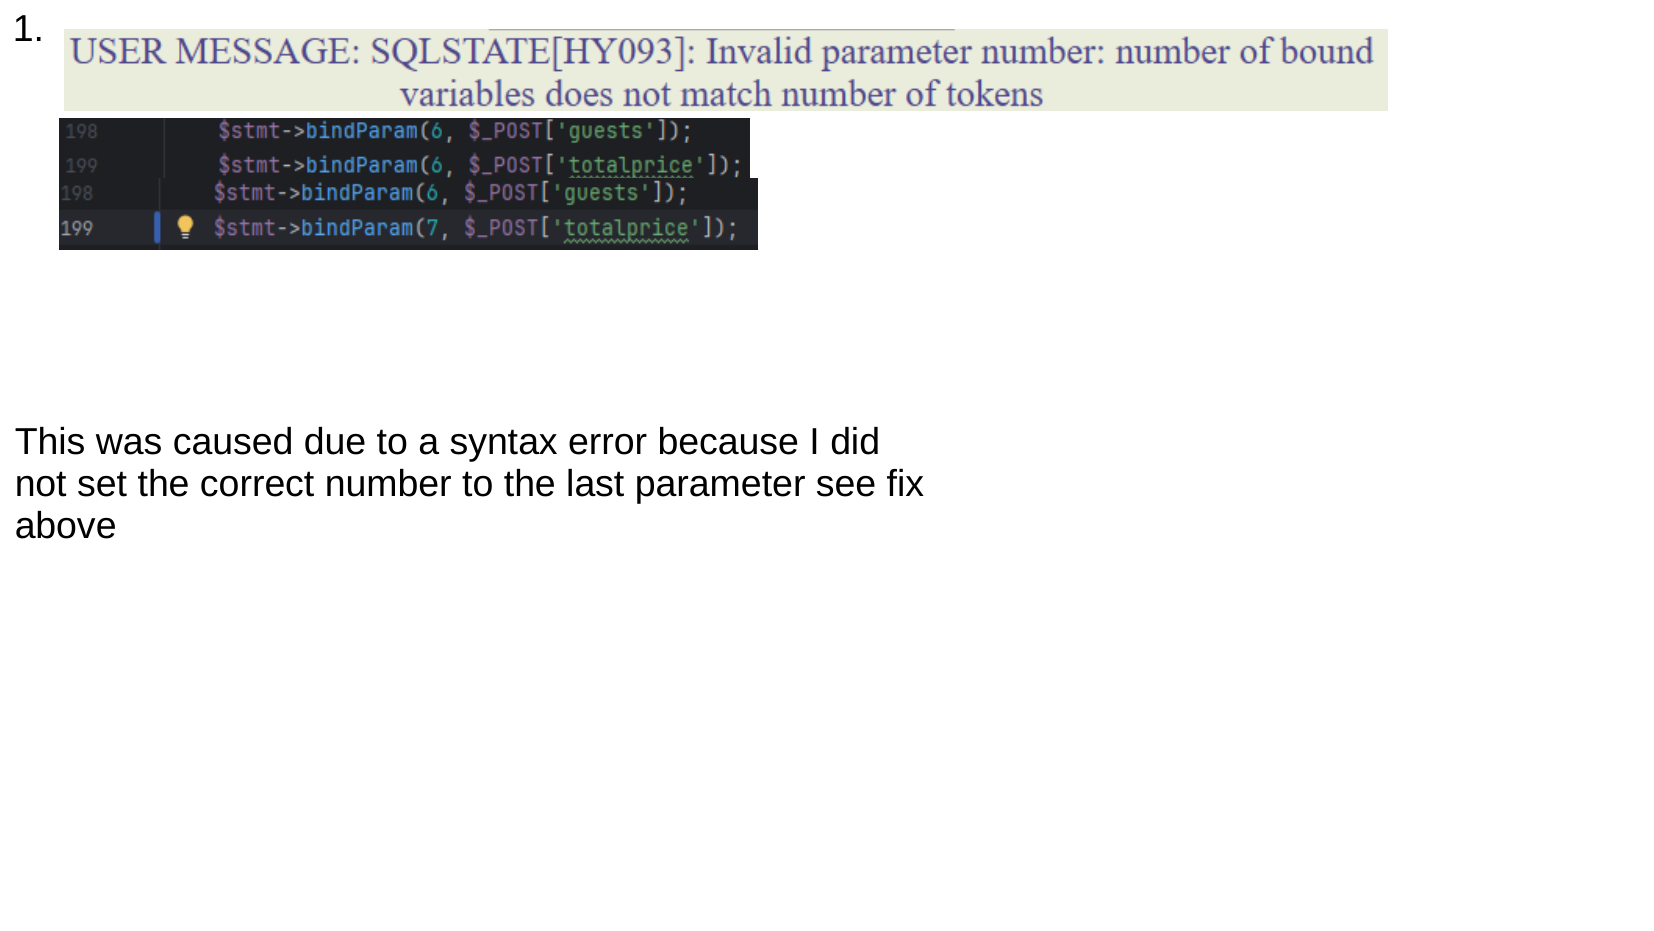

1.
This was caused due to a syntax error because I did not set the correct number to the last parameter see fix above